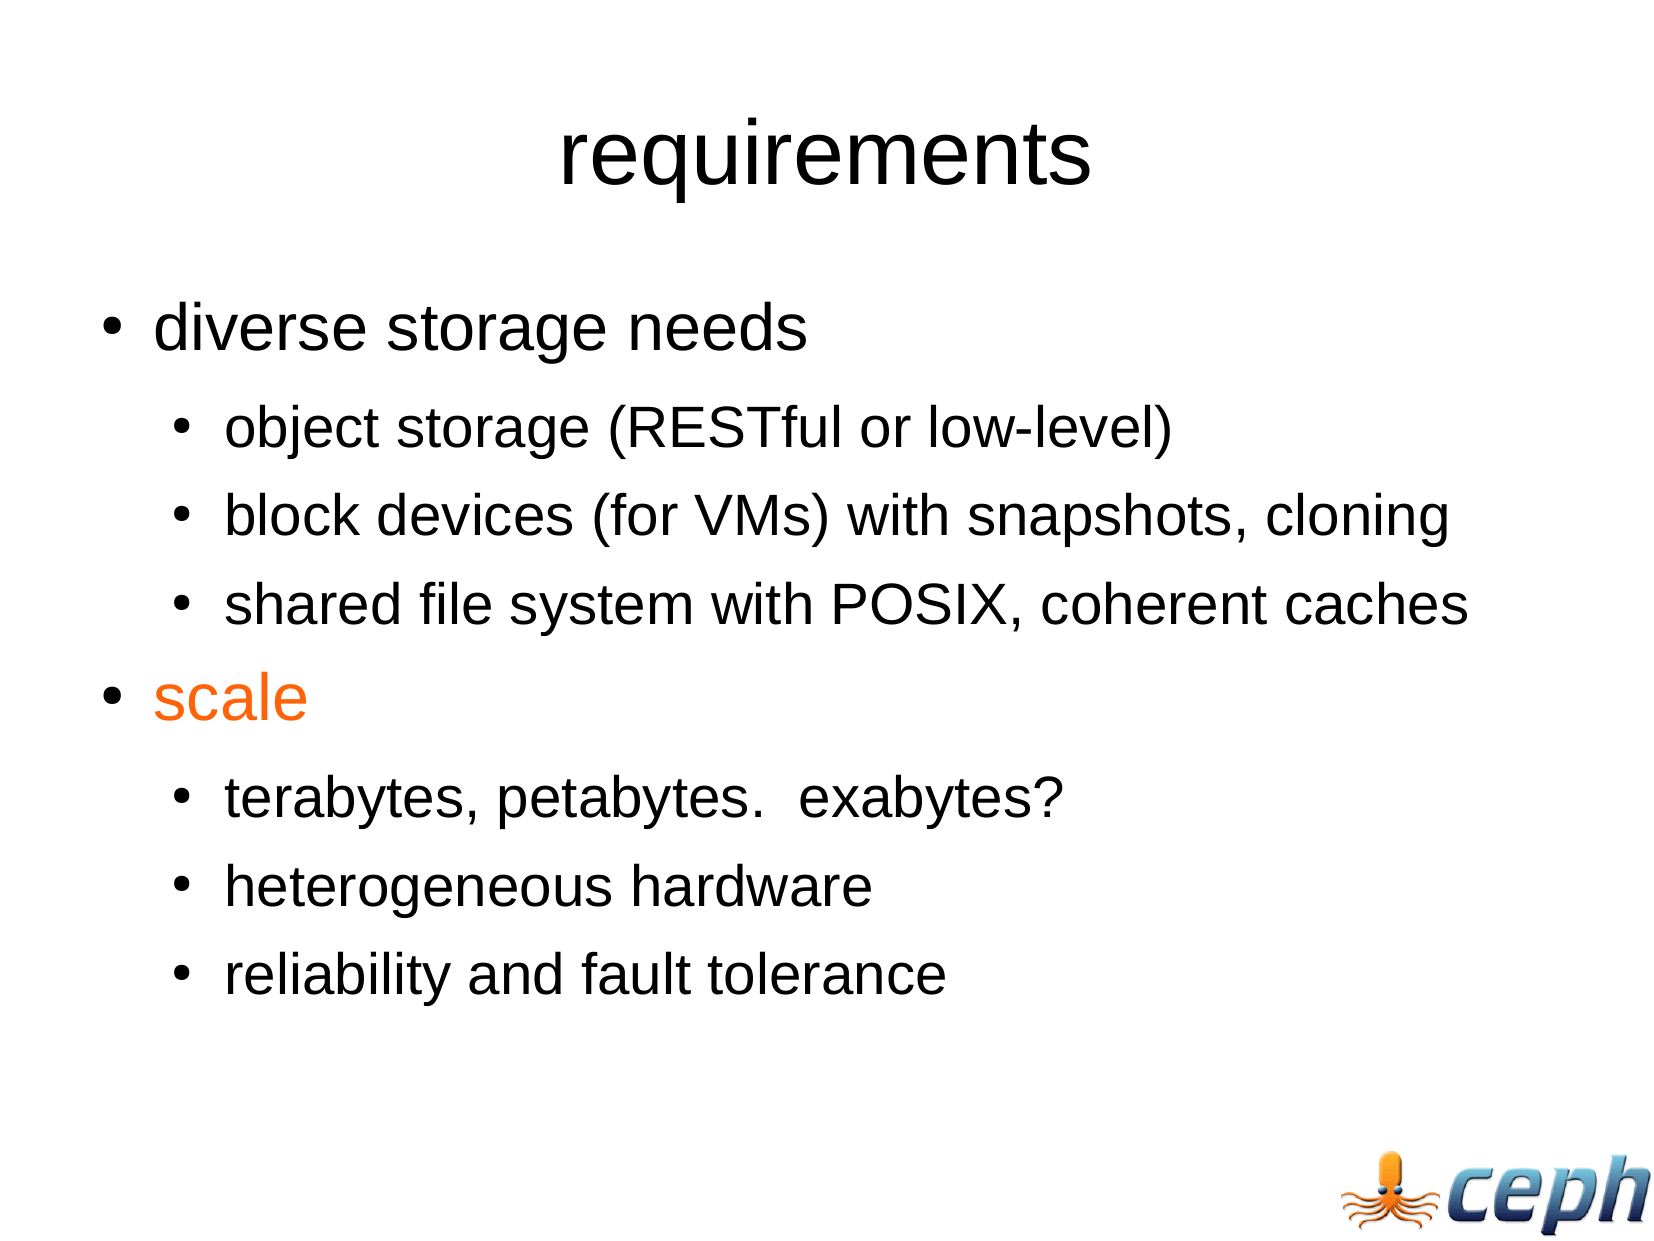

# requirements
diverse storage needs
object storage (RESTful or low-level)
block devices (for VMs) with snapshots, cloning
shared file system with POSIX, coherent caches
scale
terabytes, petabytes. exabytes?
heterogeneous hardware
reliability and fault tolerance